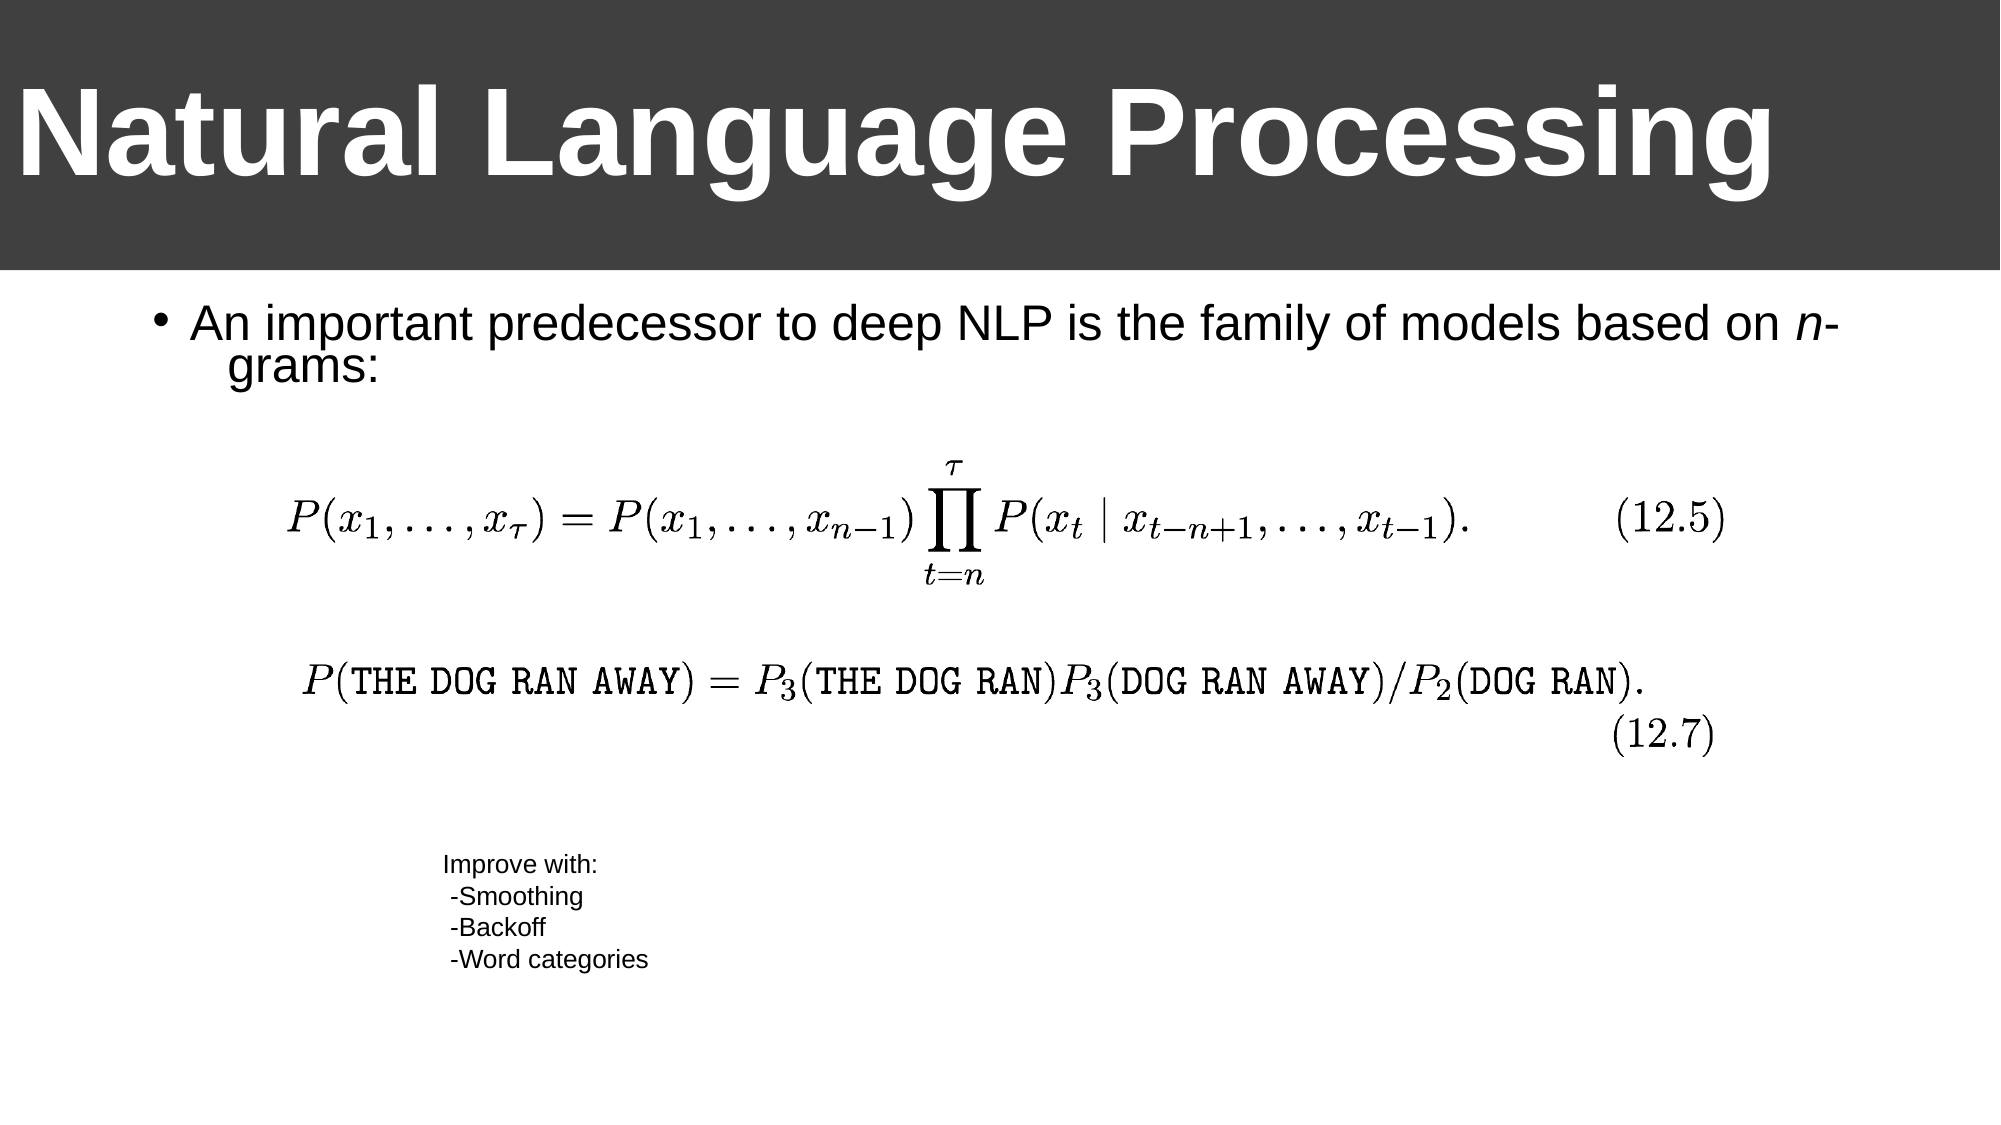

# Natural Language Processing
An important predecessor to deep NLP is the family of models based on n-grams:
Improve with:
 -Smoothing
 -Backoff
 -Word categories